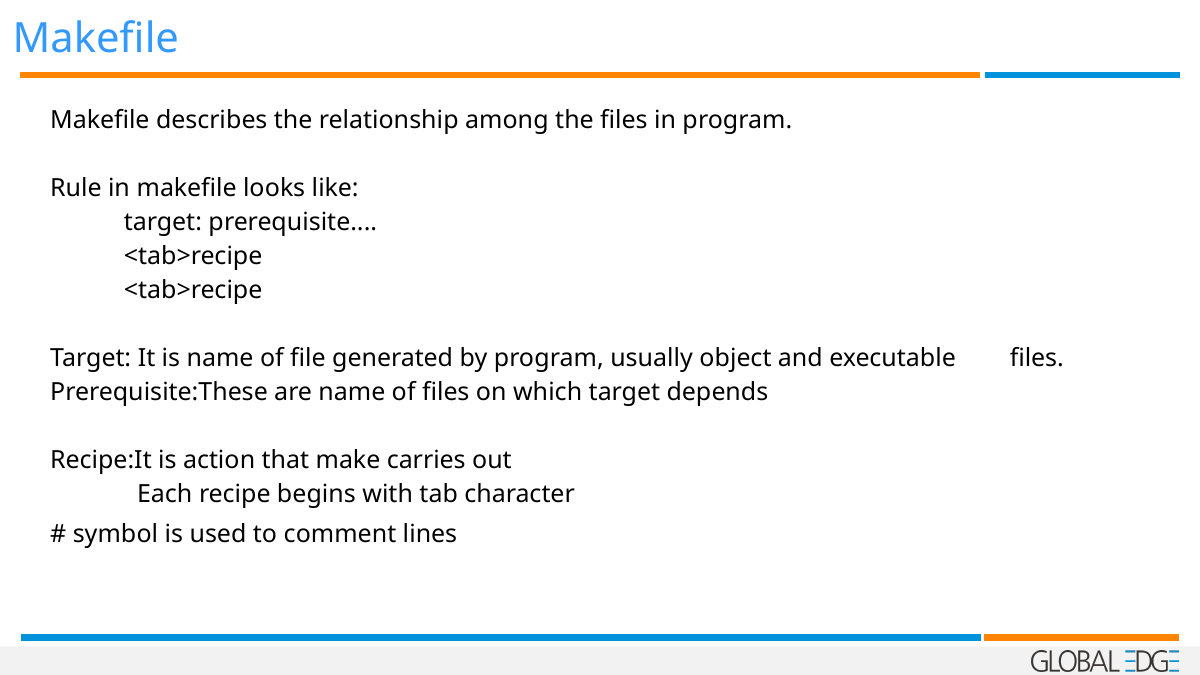

# Makefile
Makefile describes the relationship among the files in program.
Rule in makefile looks like:
	target: prerequisite....
	<tab>recipe
	<tab>recipe
Target: It is name of file generated by program, usually object and executable 	files.
Prerequisite:These are name of files on which target depends
Recipe:It is action that make carries out
	 Each recipe begins with tab character
# symbol is used to comment lines